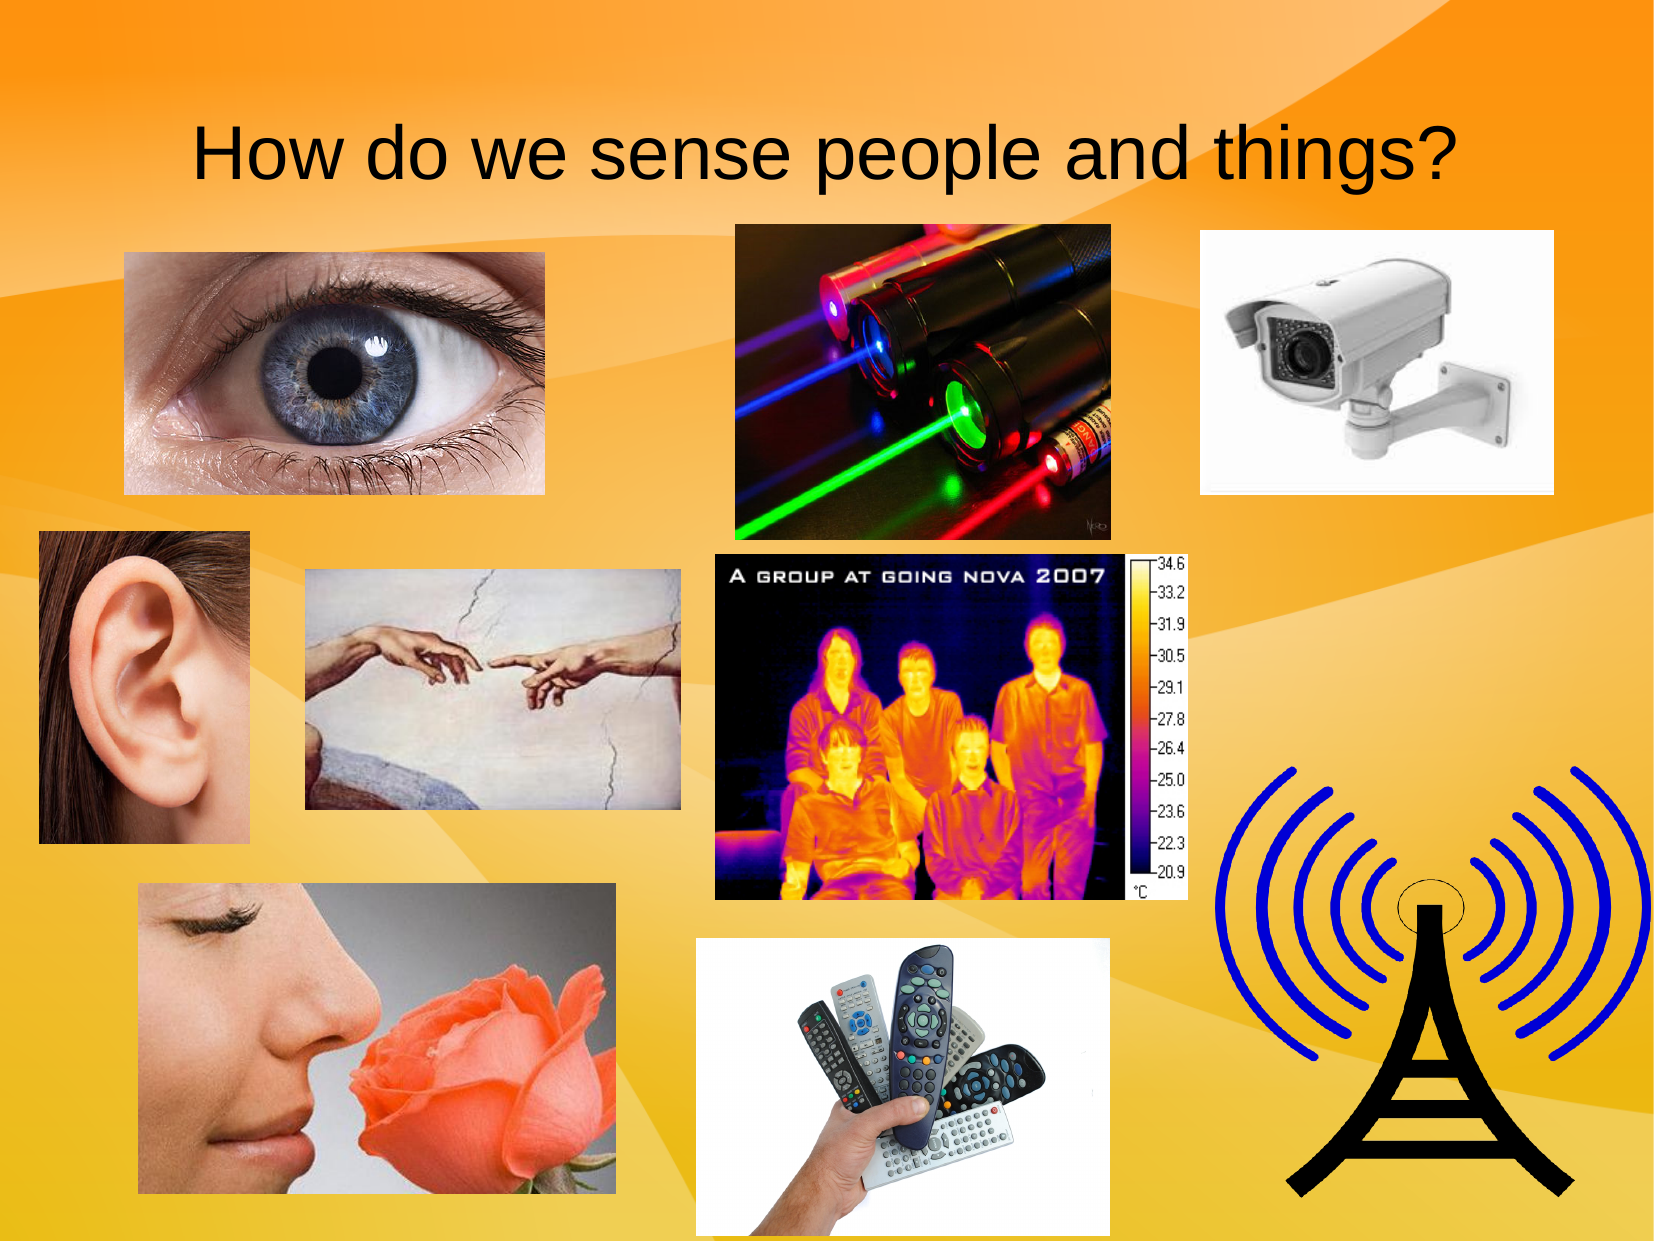

# How do we sense people and things?